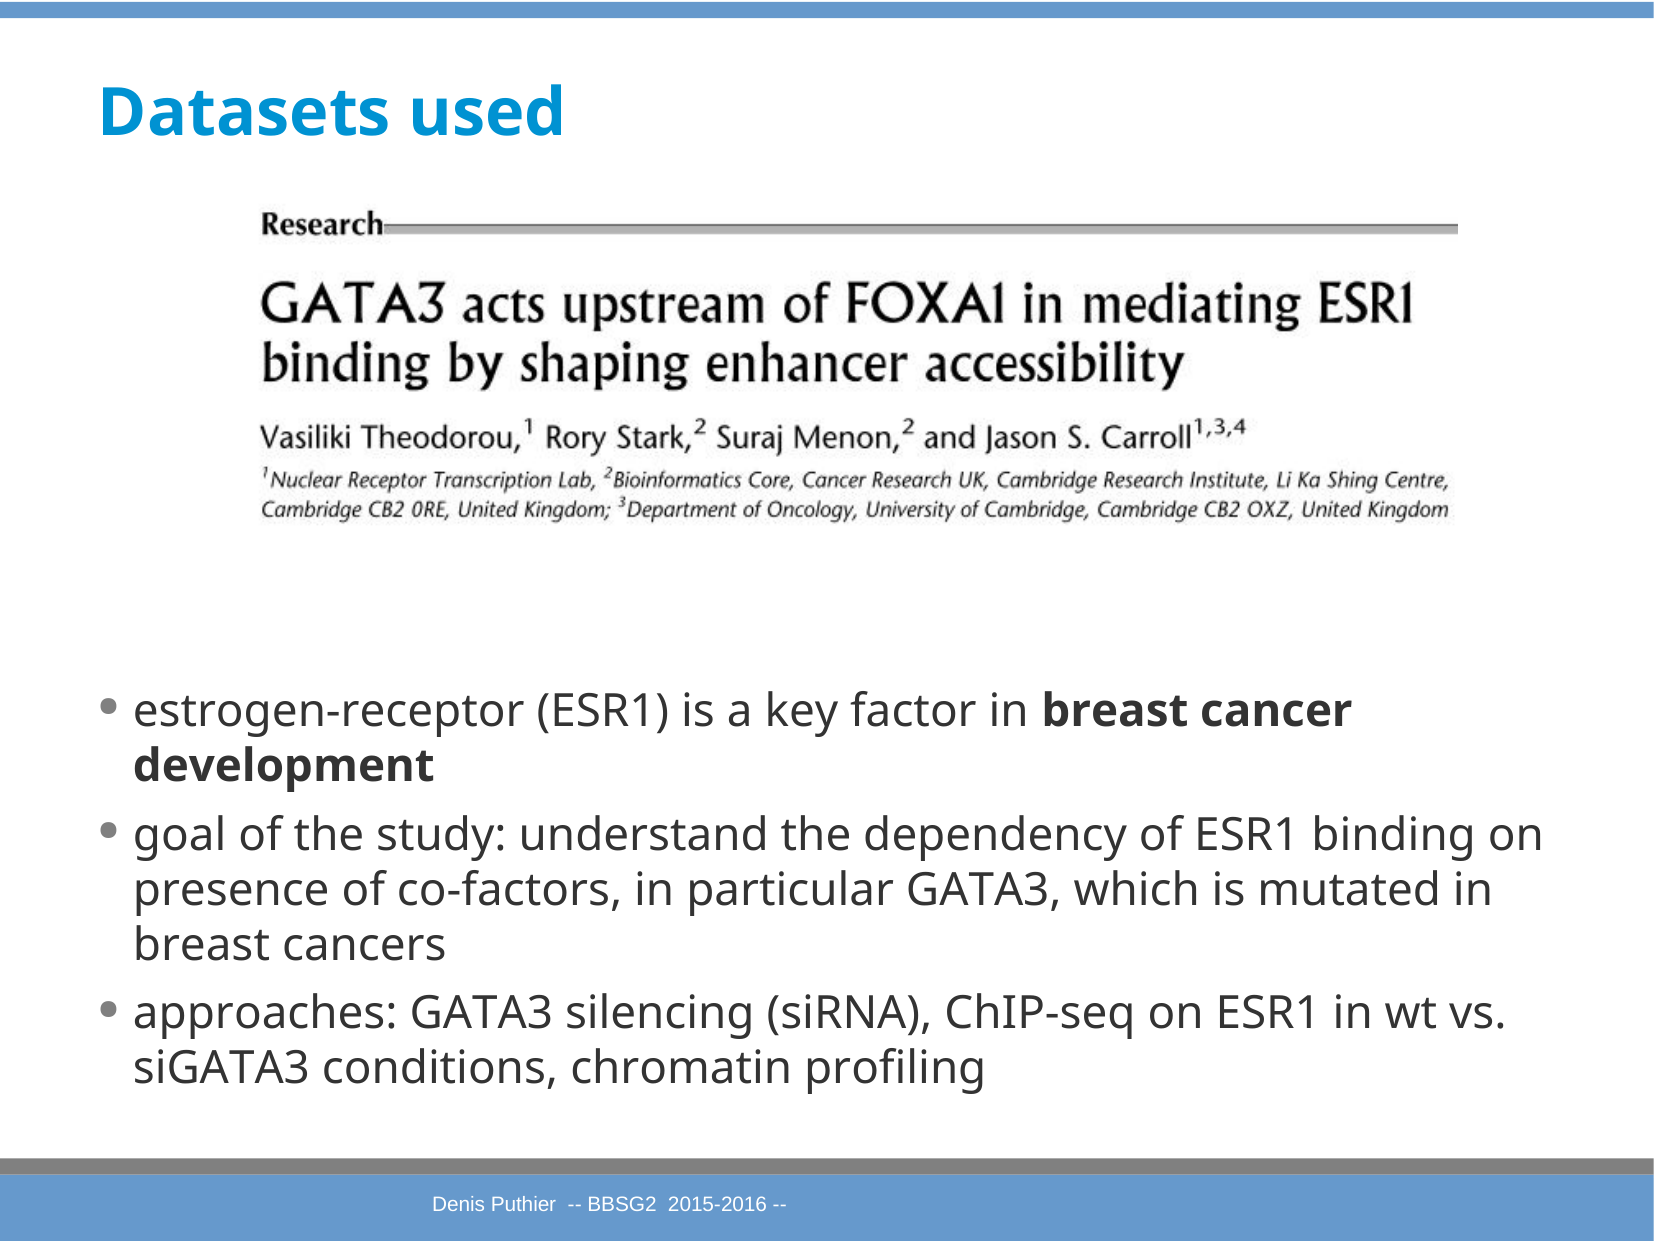

# Datasets used
estrogen-receptor (ESR1) is a key factor in breast cancer development
goal of the study: understand the dependency of ESR1 binding on presence of co-factors, in particular GATA3, which is mutated in breast cancers
approaches: GATA3 silencing (siRNA), ChIP-seq on ESR1 in wt vs. siGATA3 conditions, chromatin profiling